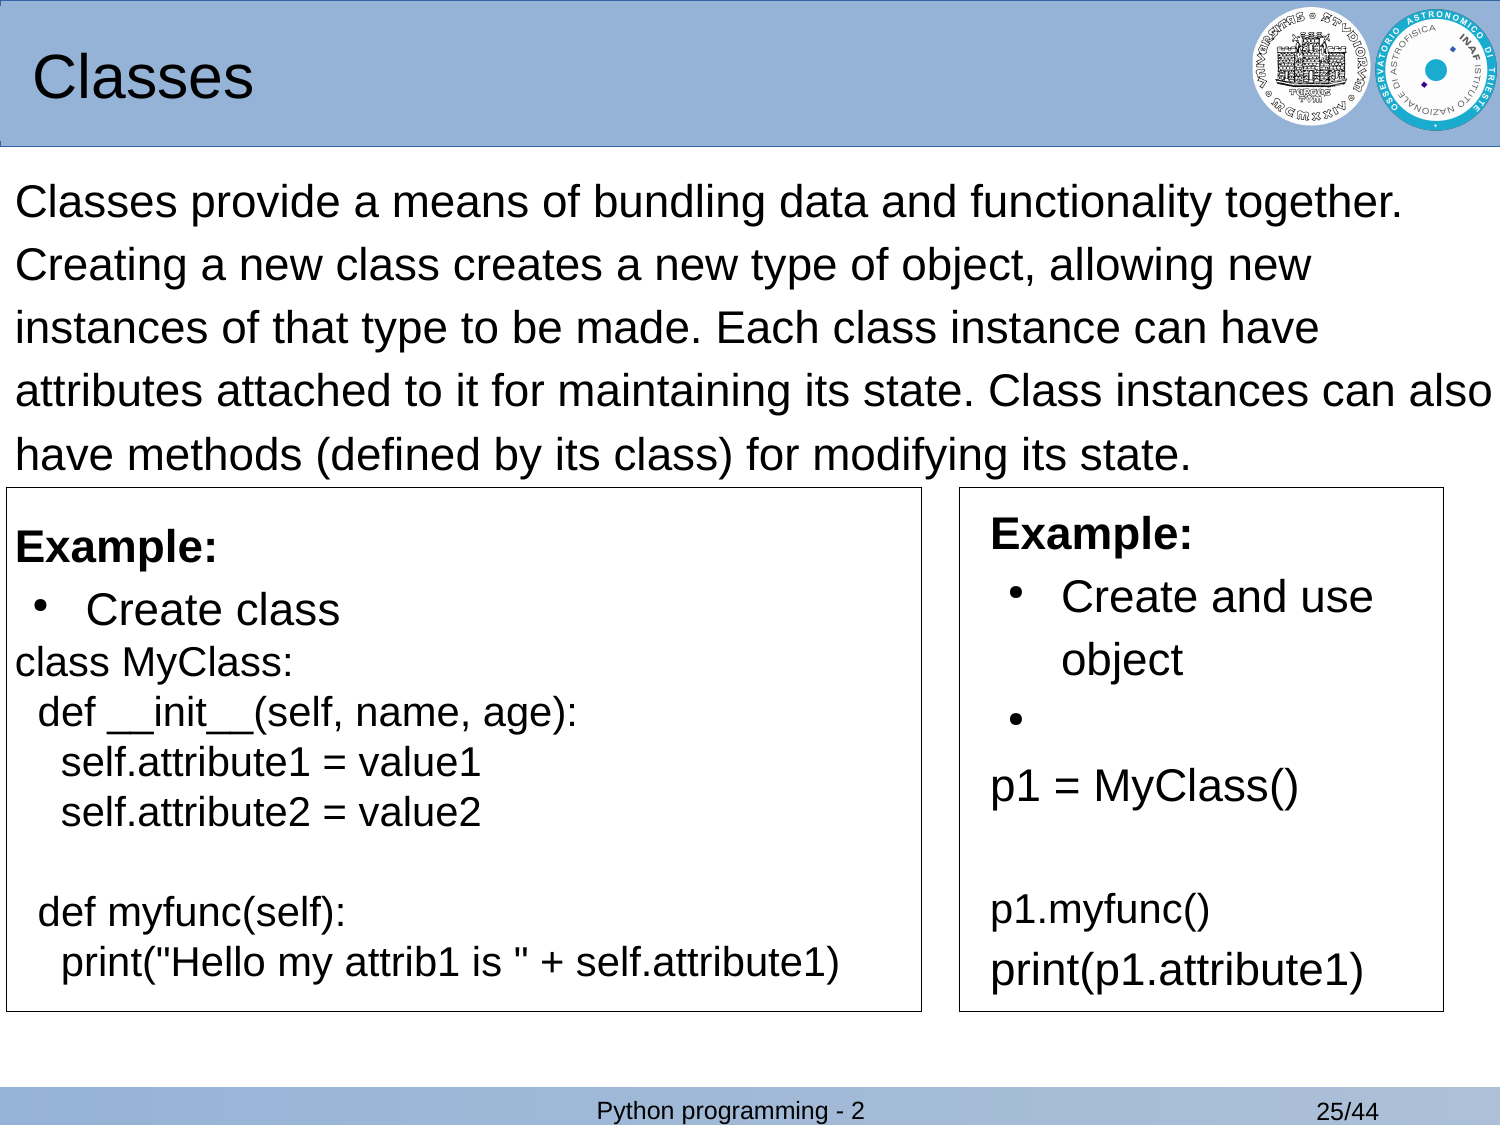

Classes
# Classes provide a means of bundling data and functionality together. Creating a new class creates a new type of object, allowing new instances of that type to be made. Each class instance can have attributes attached to it for maintaining its state. Class instances can also have methods (defined by its class) for modifying its state.
Example:
Create class
class MyClass:
 def __init__(self, name, age):
 self.attribute1 = value1
 self.attribute2 = value2
 def myfunc(self):
 print("Hello my attrib1 is " + self.attribute1)
Example:
Create and use object
p1 = MyClass()
p1.myfunc()
print(p1.attribute1)